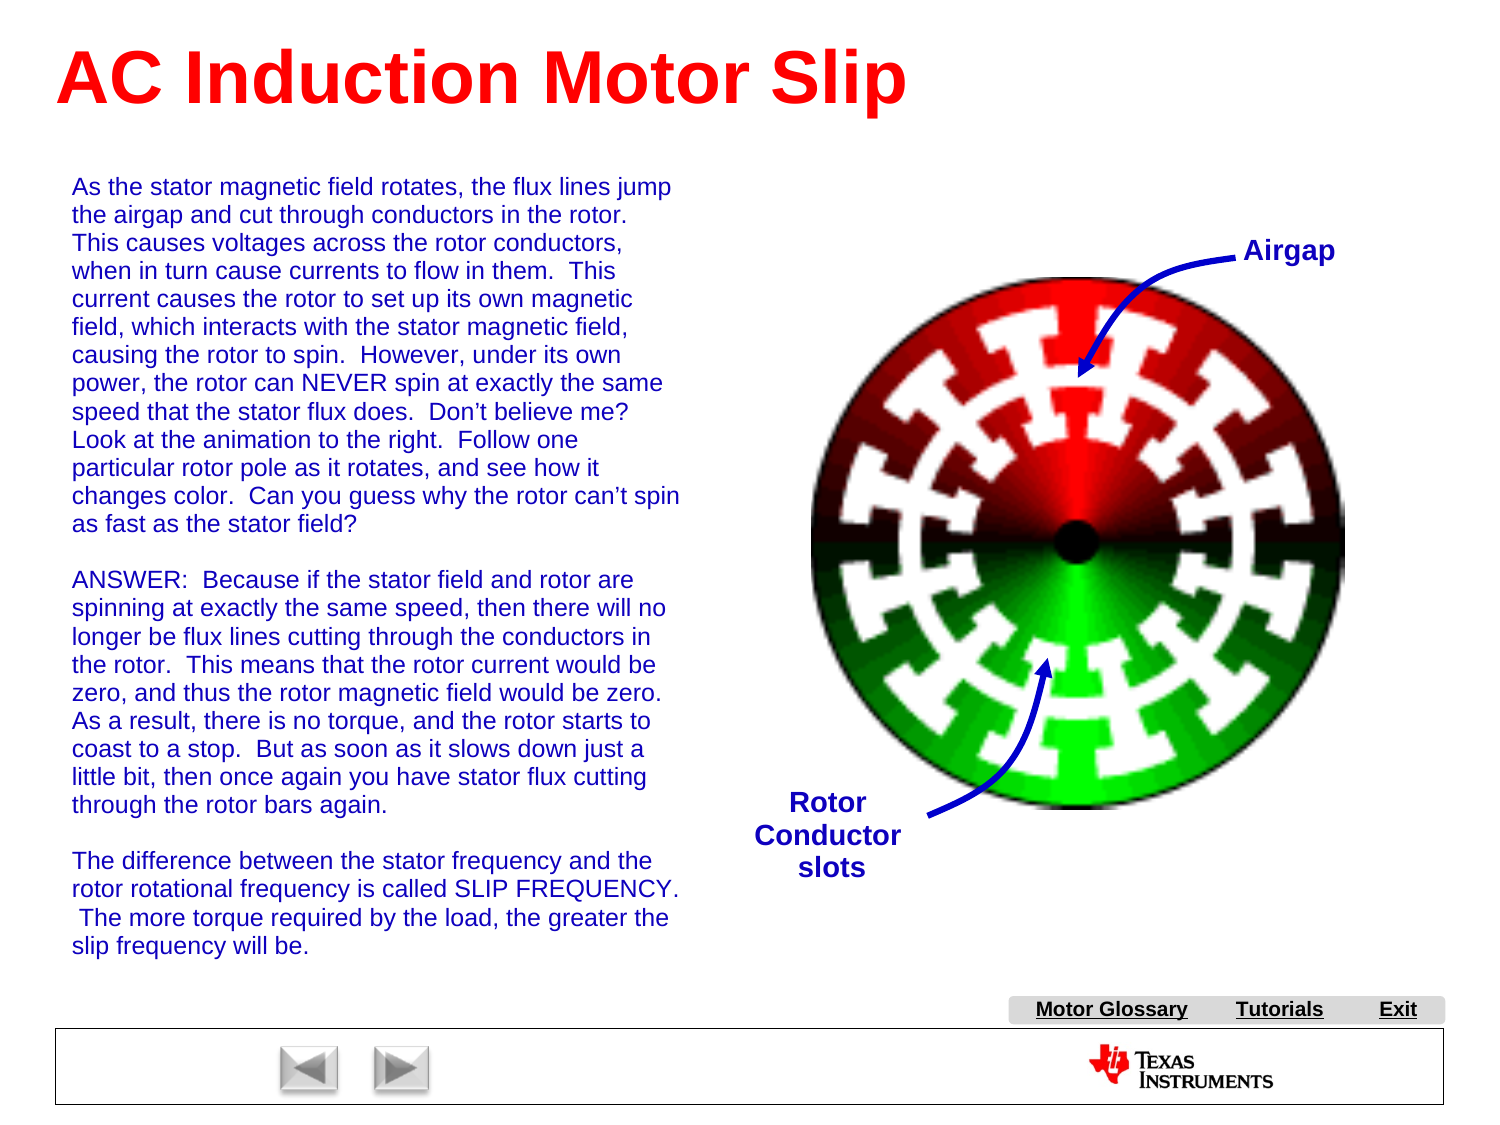

# AC Induction Motor Slip
As the stator magnetic field rotates, the flux lines jump the airgap and cut through conductors in the rotor. This causes voltages across the rotor conductors, when in turn cause currents to flow in them. This current causes the rotor to set up its own magnetic field, which interacts with the stator magnetic field, causing the rotor to spin. However, under its own power, the rotor can NEVER spin at exactly the same speed that the stator flux does. Don’t believe me? Look at the animation to the right. Follow one particular rotor pole as it rotates, and see how it changes color. Can you guess why the rotor can’t spin as fast as the stator field?
ANSWER: Because if the stator field and rotor are spinning at exactly the same speed, then there will no longer be flux lines cutting through the conductors in the rotor. This means that the rotor current would be zero, and thus the rotor magnetic field would be zero. As a result, there is no torque, and the rotor starts to coast to a stop. But as soon as it slows down just a little bit, then once again you have stator flux cutting through the rotor bars again.
The difference between the stator frequency and the rotor rotational frequency is called SLIP FREQUENCY. The more torque required by the load, the greater the slip frequency will be.
Airgap
Rotor
Conductor
slots